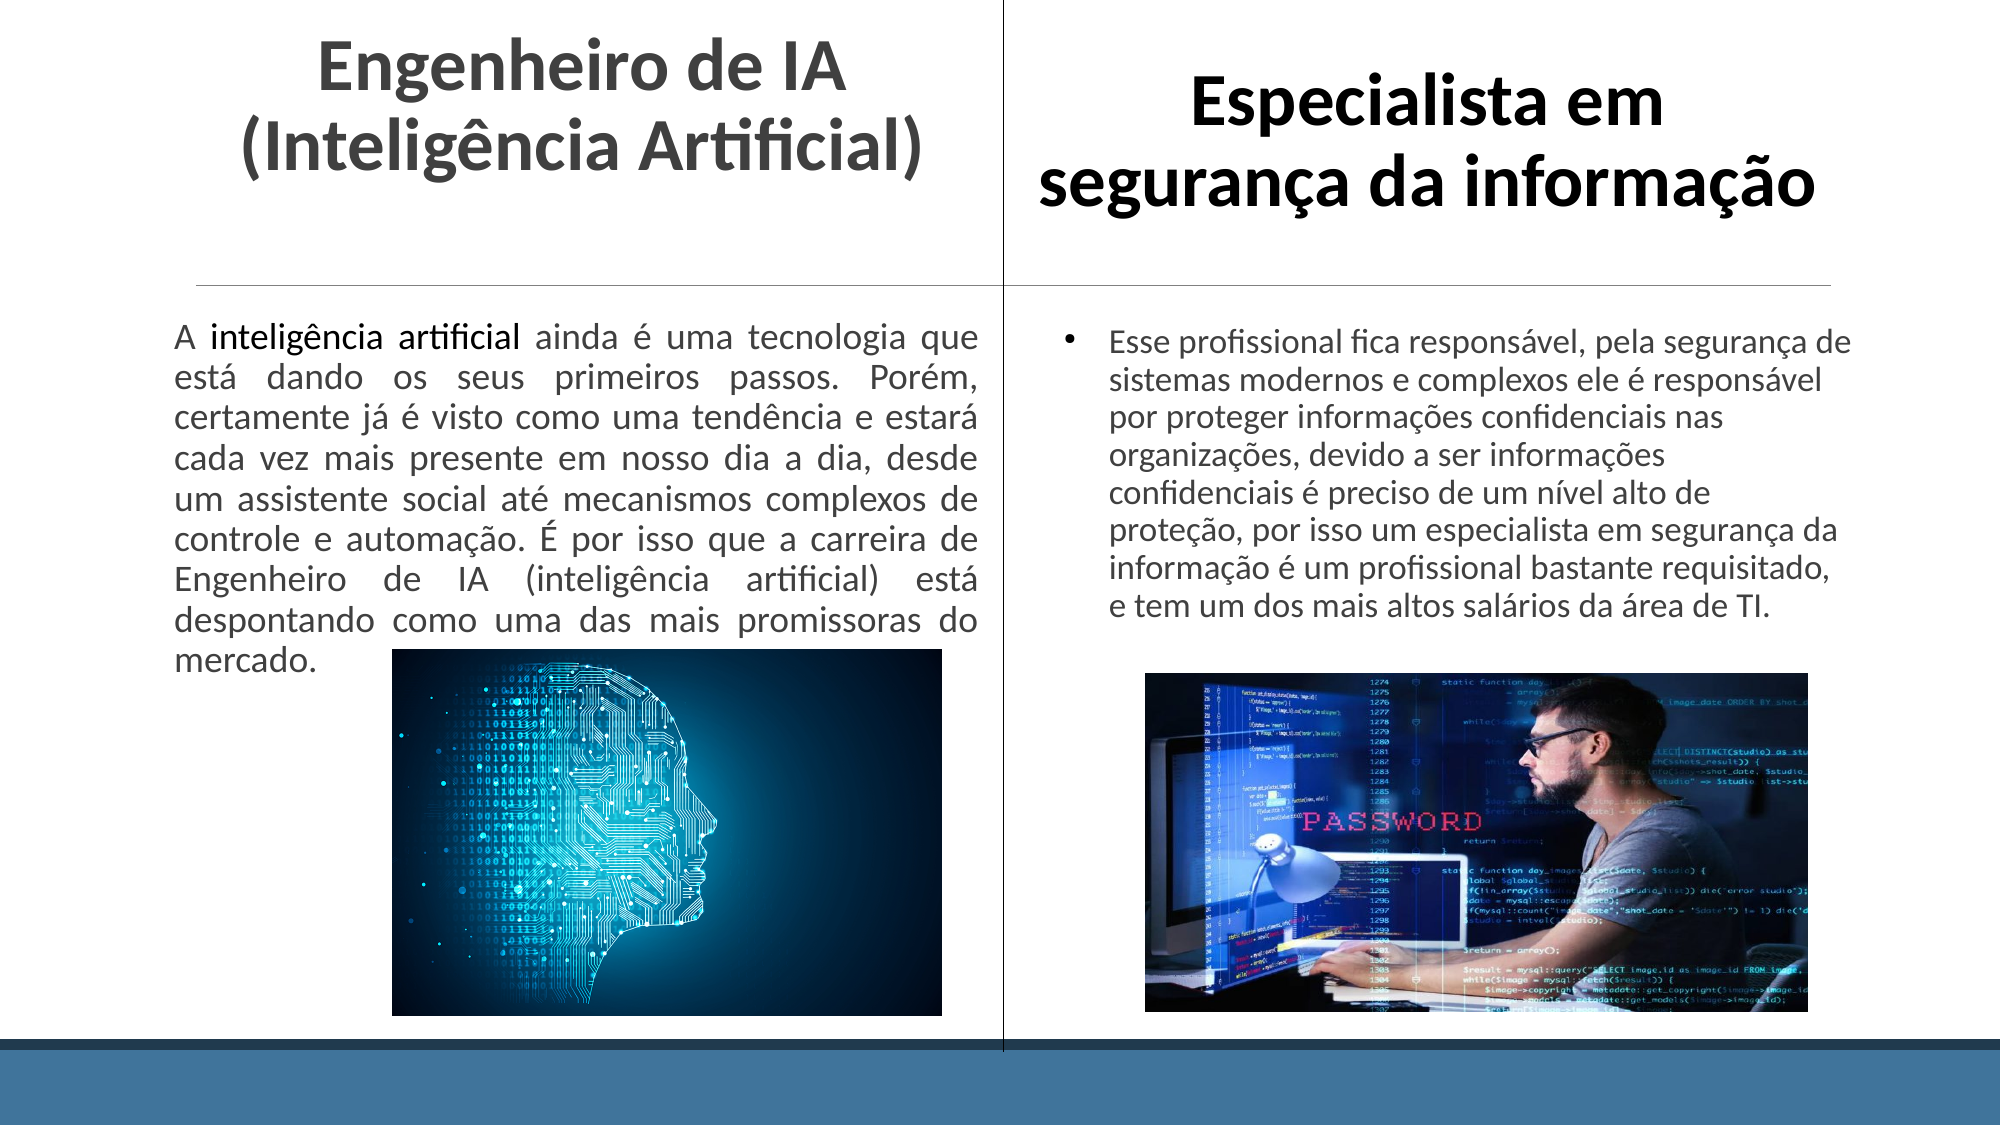

Especialista em segurança da informação
# Engenheiro de IA (Inteligência Artificial)
A inteligência artificial ainda é uma tecnologia que está dando os seus primeiros passos. Porém, certamente já é visto como uma tendência e estará cada vez mais presente em nosso dia a dia, desde um assistente social até mecanismos complexos de controle e automação. É por isso que a carreira de Engenheiro de IA (inteligência artificial) está despontando como uma das mais promissoras do mercado.
Esse profissional fica responsável, pela segurança de sistemas modernos e complexos ele é responsável por proteger informações confidenciais nas organizações, devido a ser informações confidenciais é preciso de um nível alto de proteção, por isso um especialista em segurança da informação é um profissional bastante requisitado, e tem um dos mais altos salários da área de TI.